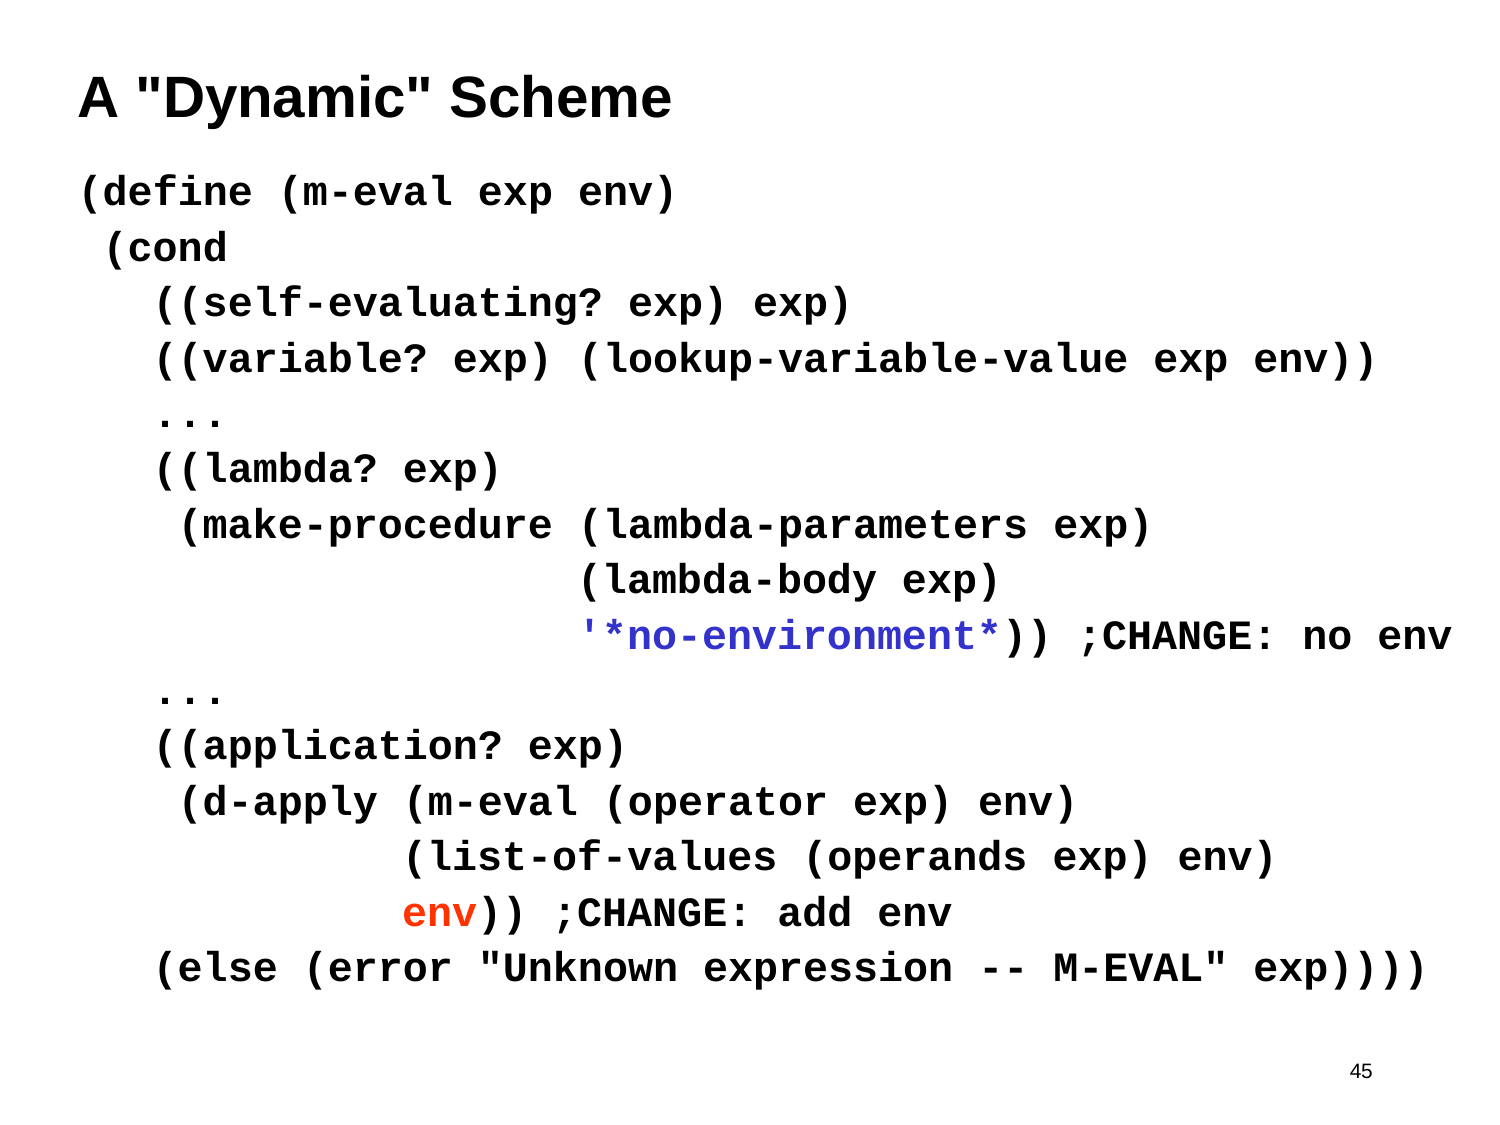

A "Dynamic" Scheme
(define (m-eval exp env)
 (cond
 ((self-evaluating? exp) exp)
 ((variable? exp) (lookup-variable-value exp env))
 ...
 ((lambda? exp)
 (make-procedure (lambda-parameters exp)
			 	 (lambda-body exp)
				 '*no-environment*)) ;CHANGE: no env
 ...
 ((application? exp)
 (d-apply (m-eval (operator exp) env)
			 (list-of-values (operands exp) env)
			 env)) ;CHANGE: add env
 (else (error "Unknown expression -- M-EVAL" exp))))